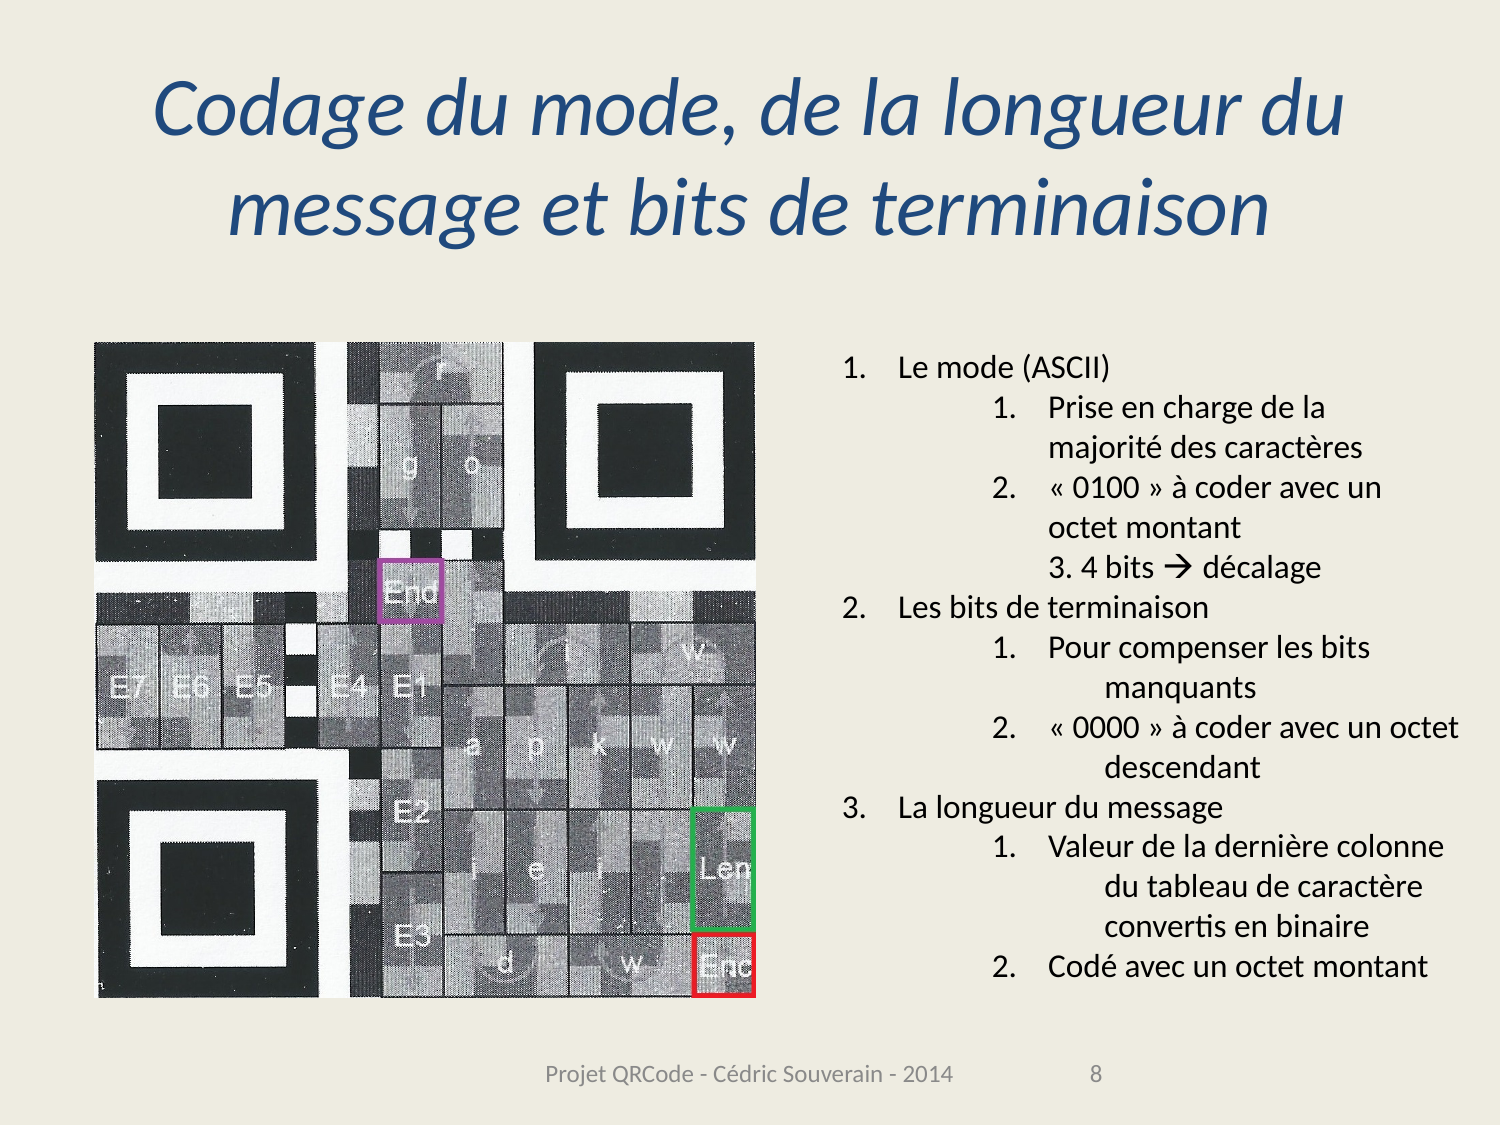

# Codage du mode, de la longueur du message et bits de terminaison
Le mode (ASCII)
Prise en charge de la
majorité des caractères
« 0100 » à coder avec un
octet montant
3. 4 bits  décalage
Les bits de terminaison
Pour compenser les bits manquants
« 0000 » à coder avec un octet descendant
La longueur du message
Valeur de la dernière colonne du tableau de caractère convertis en binaire
Codé avec un octet montant
Projet QRCode - Cédric Souverain - 2014